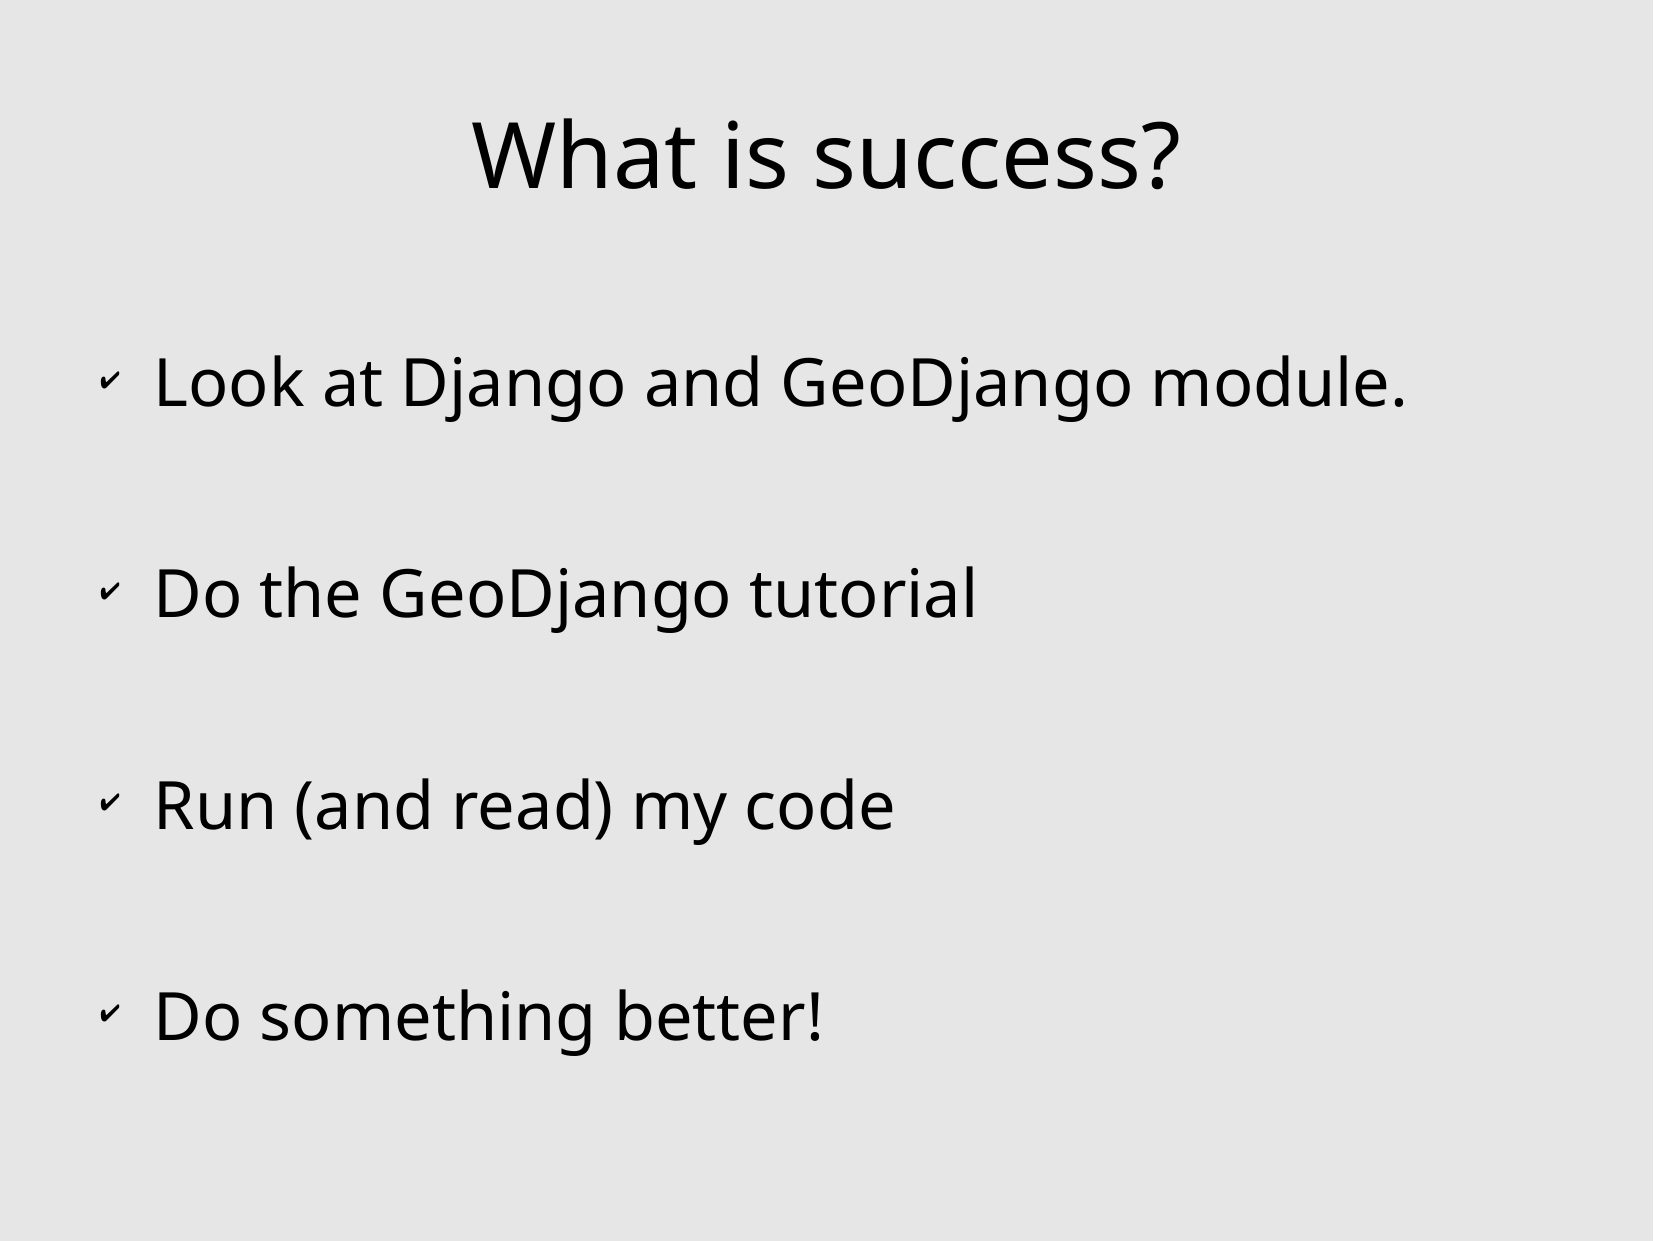

# What is success?
Look at Django and GeoDjango module.
Do the GeoDjango tutorial
Run (and read) my code
Do something better!